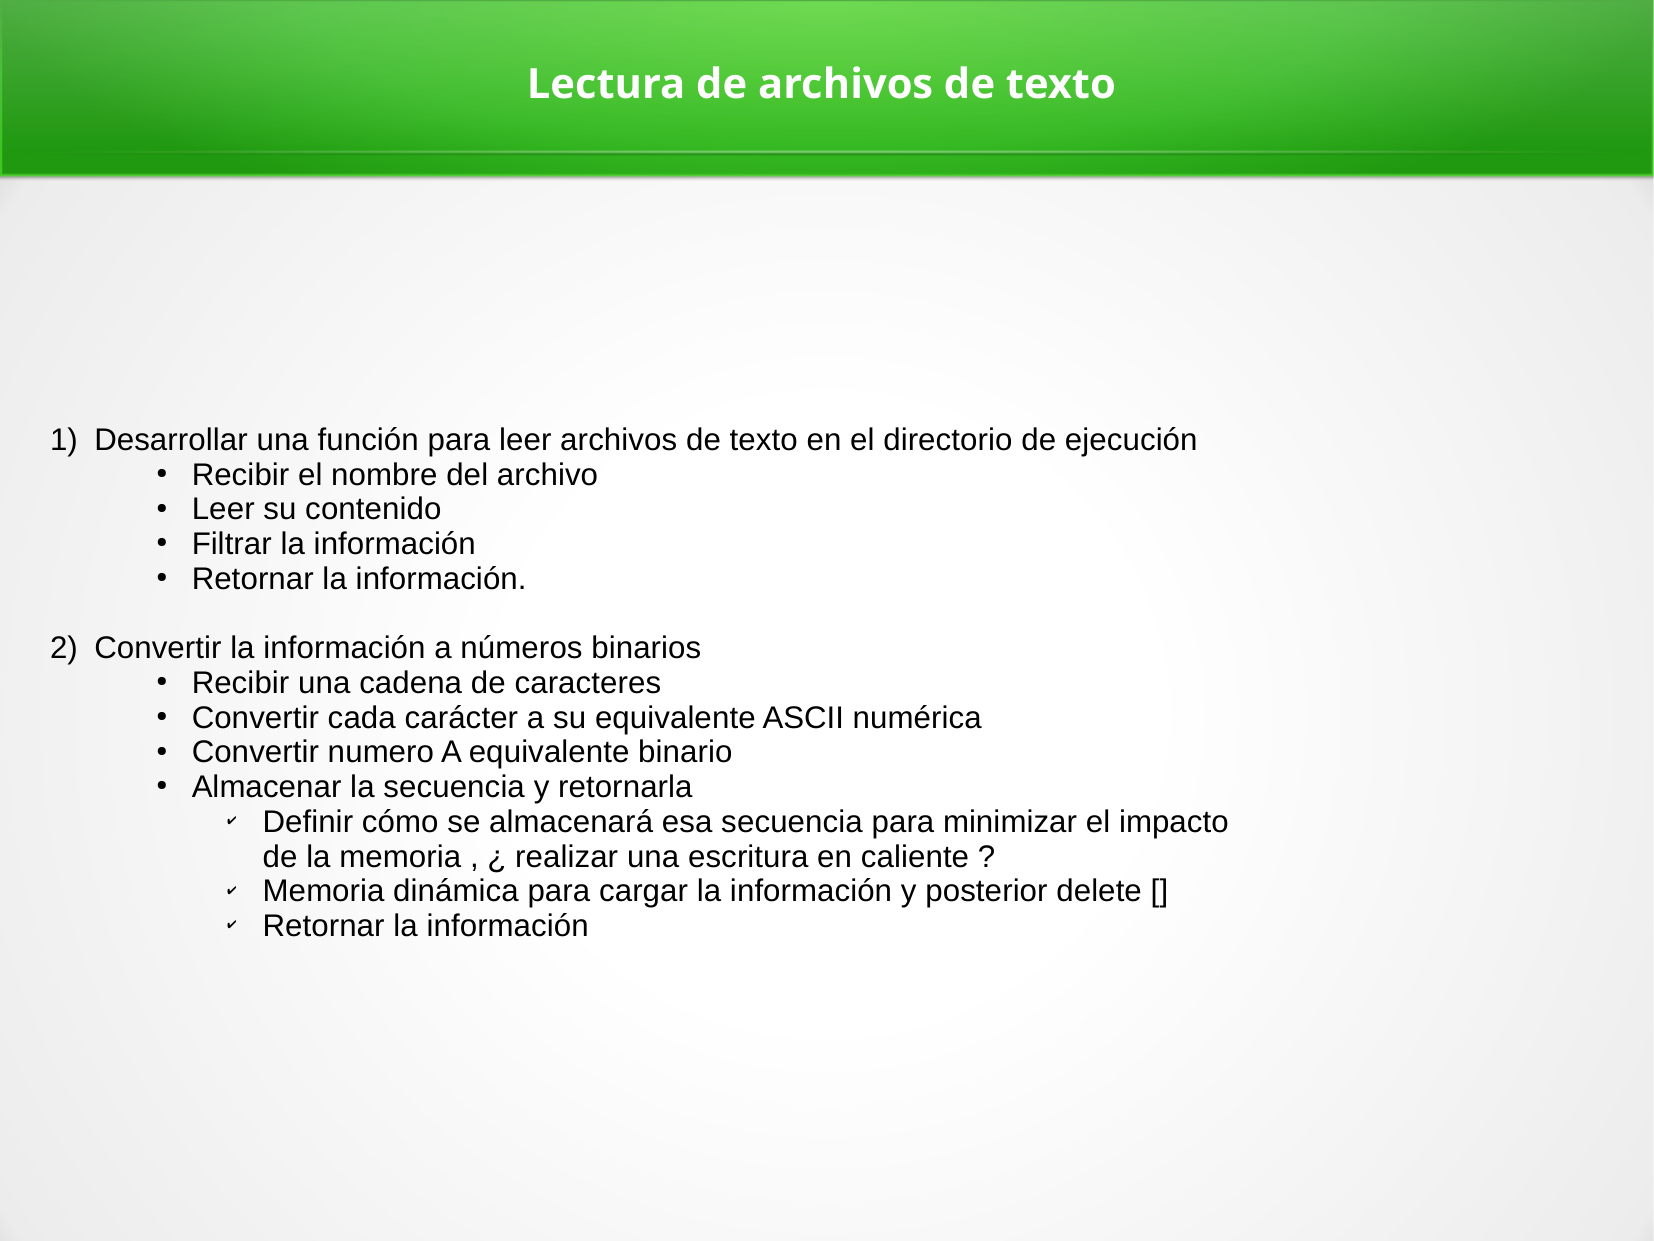

# Lectura de archivos de texto
 Desarrollar una función para leer archivos de texto en el directorio de ejecución
Recibir el nombre del archivo
Leer su contenido
Filtrar la información
Retornar la información.
 Convertir la información a números binarios
Recibir una cadena de caracteres
Convertir cada carácter a su equivalente ASCII numérica
Convertir numero A equivalente binario
Almacenar la secuencia y retornarla
Definir cómo se almacenará esa secuencia para minimizar el impacto
de la memoria , ¿ realizar una escritura en caliente ?
Memoria dinámica para cargar la información y posterior delete []
Retornar la información